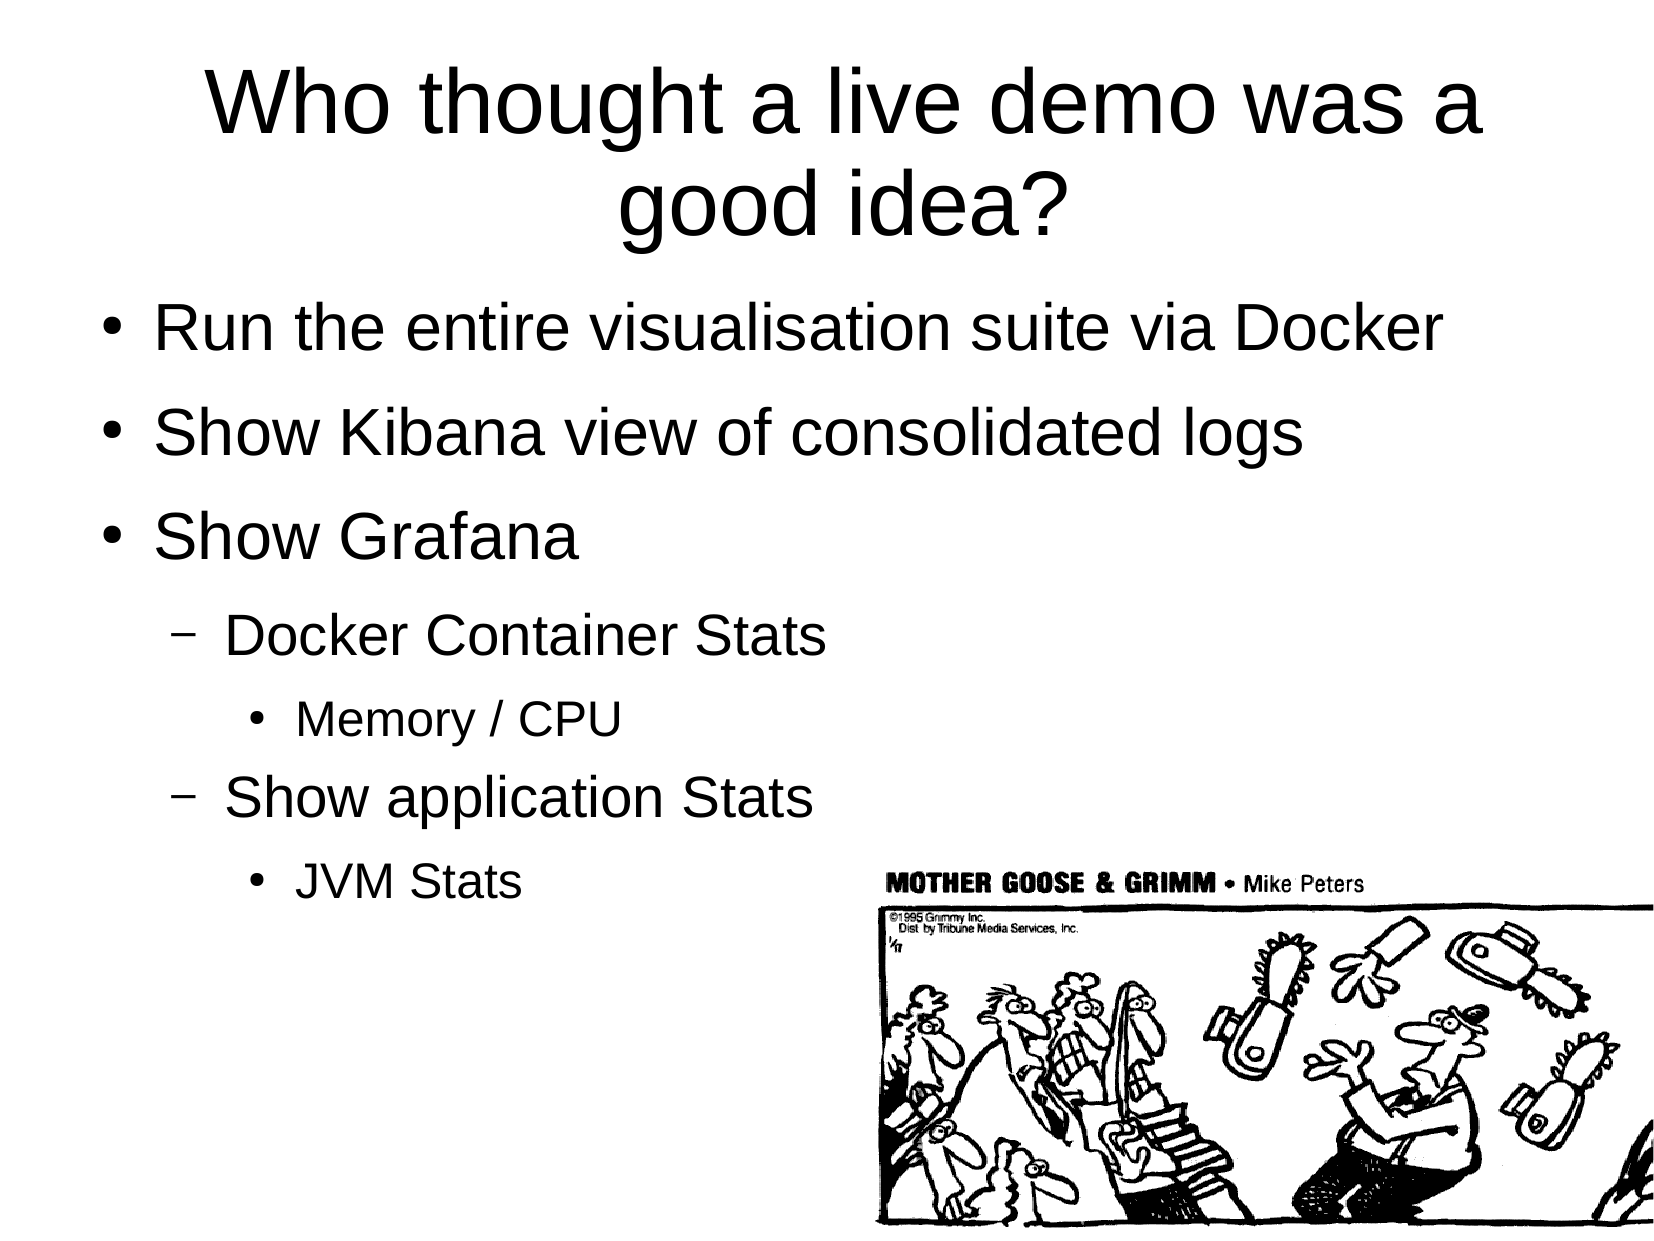

# Who thought a live demo was a good idea?
Run the entire visualisation suite via Docker
Show Kibana view of consolidated logs
Show Grafana
Docker Container Stats
Memory / CPU
Show application Stats
JVM Stats